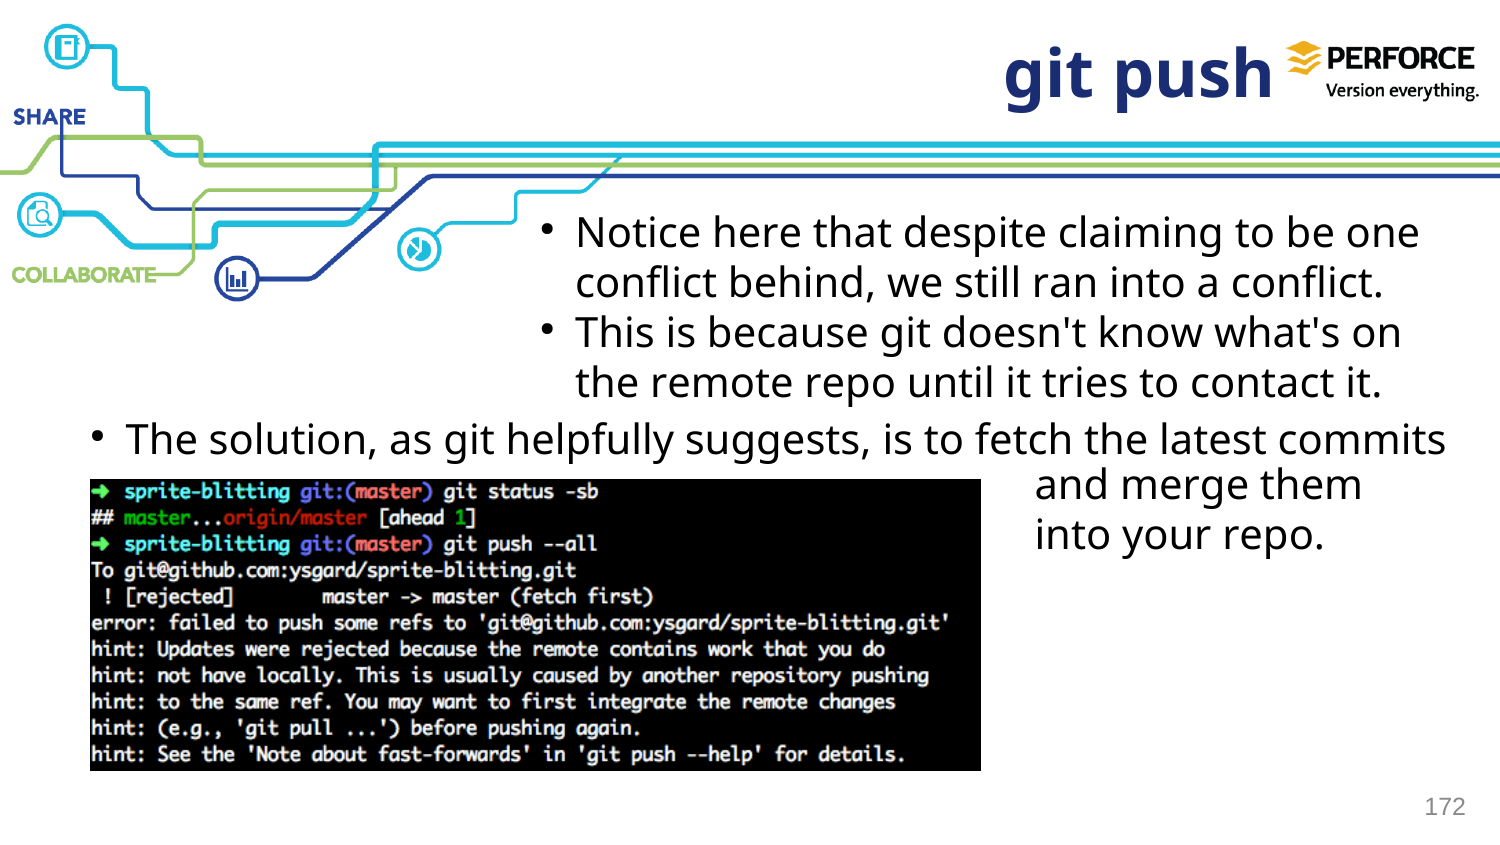

# git push
Notice here that despite claiming to be one conflict behind, we still ran into a conflict.
This is because git doesn't know what's on the remote repo until it tries to contact it.
The solution, as git helpfully suggests, is to fetch the latest commits
and merge them into your repo.